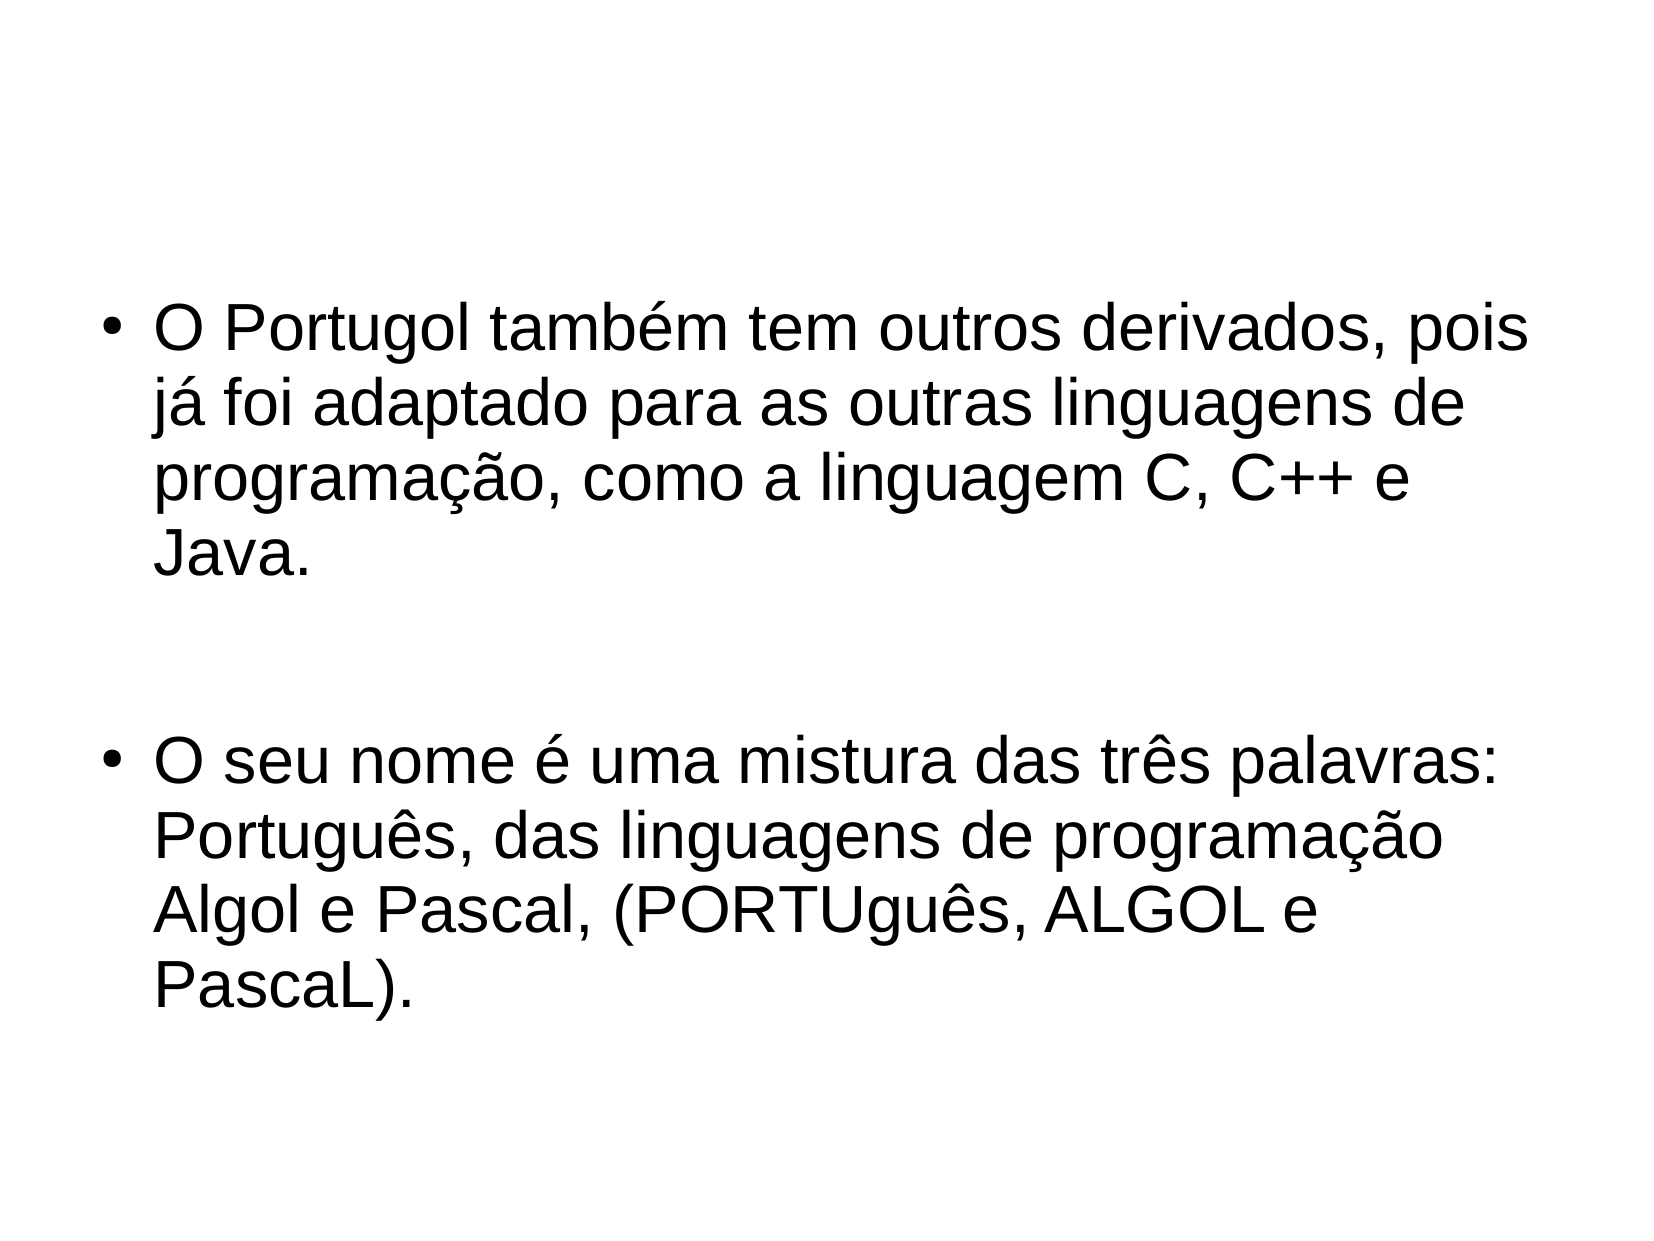

#
O Portugol também tem outros derivados, pois já foi adaptado para as outras linguagens de programação, como a linguagem C, C++ e Java.
O seu nome é uma mistura das três palavras: Português, das linguagens de programação Algol e Pascal, (PORTUguês, ALGOL e PascaL).